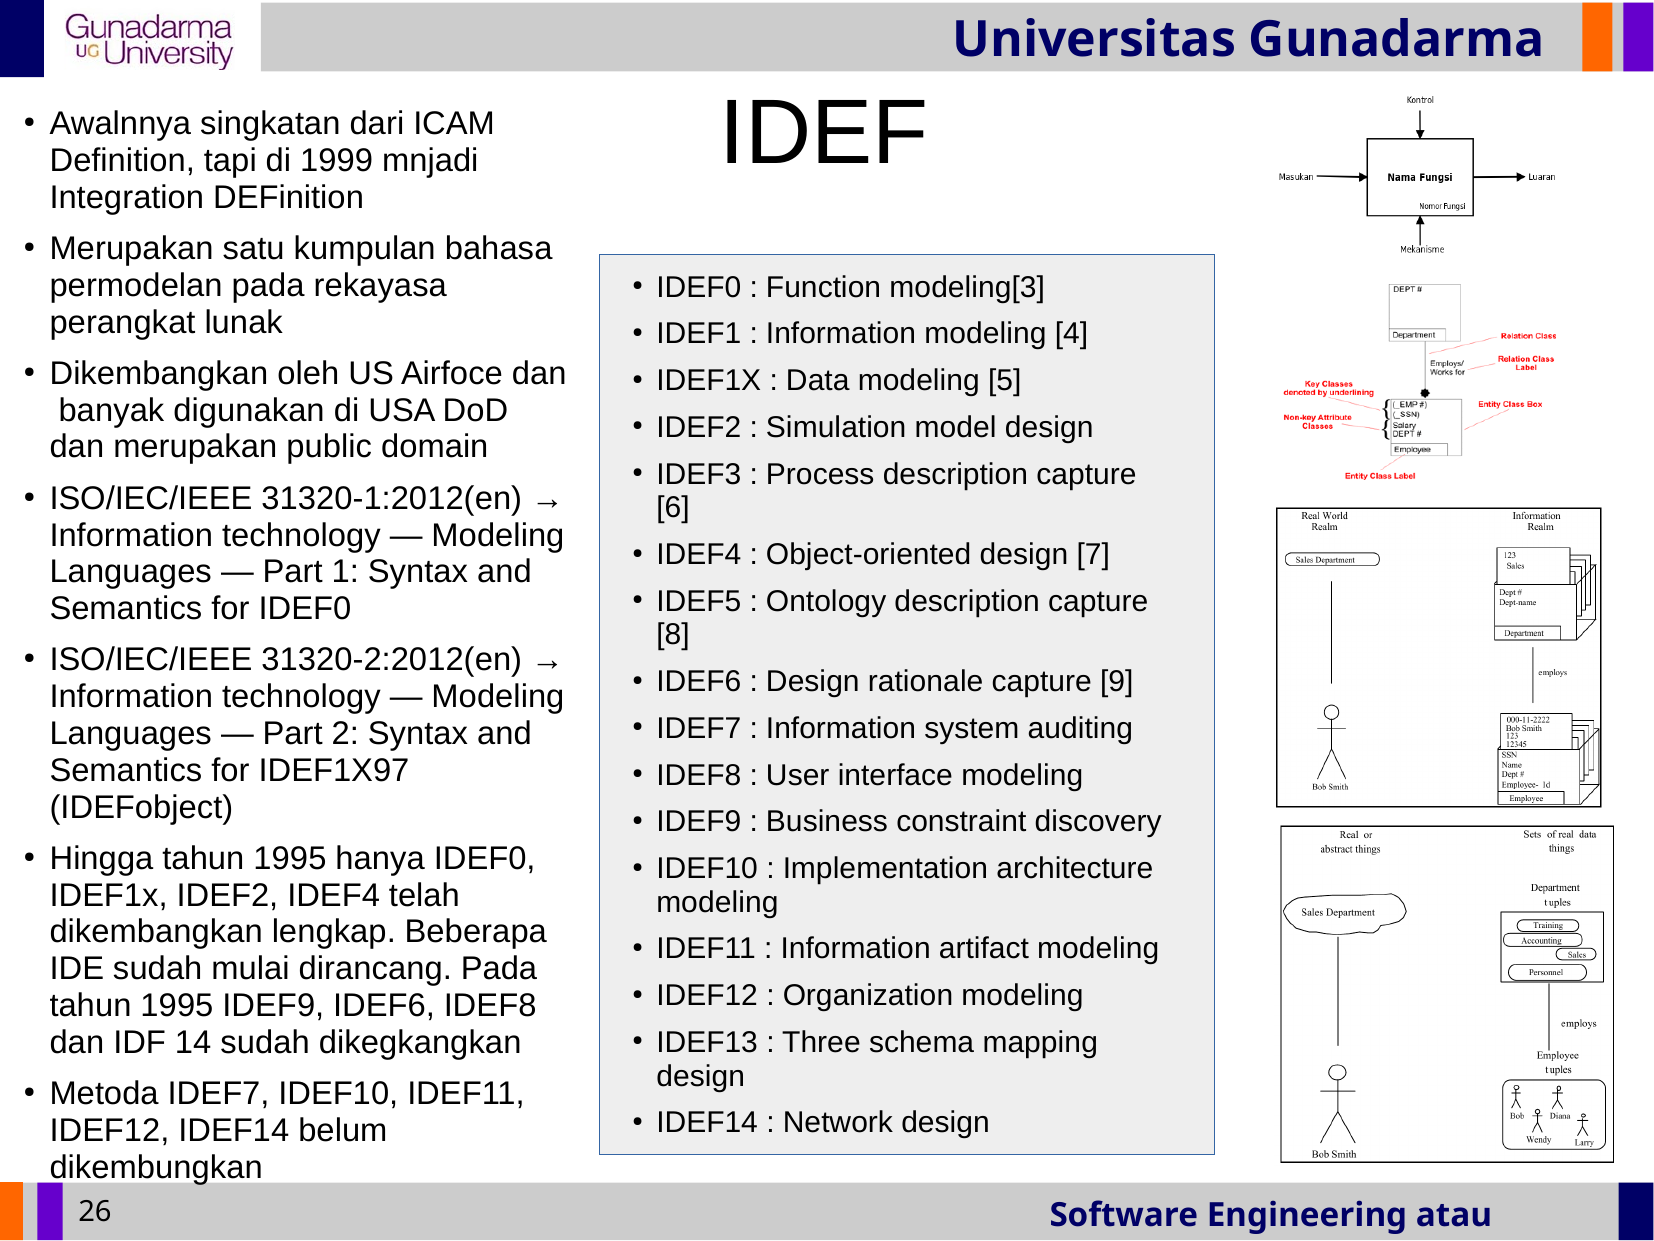

# IDEF
Awalnnya singkatan dari ICAM Definition, tapi di 1999 mnjadi Integration DEFinition
Merupakan satu kumpulan bahasa permodelan pada rekayasa perangkat lunak
Dikembangkan oleh US Airfoce dan banyak digunakan di USA DoD dan merupakan public domain
ISO/IEC/IEEE 31320-1:2012(en) → Information technology — Modeling Languages — Part 1: Syntax and Semantics for IDEF0
ISO/IEC/IEEE 31320-2:2012(en) → Information technology — Modeling Languages — Part 2: Syntax and Semantics for IDEF1X97 (IDEFobject)
Hingga tahun 1995 hanya IDEF0, IDEF1x, IDEF2, IDEF4 telah dikembangkan lengkap. Beberapa IDE sudah mulai dirancang. Pada tahun 1995 IDEF9, IDEF6, IDEF8 dan IDF 14 sudah dikegkangkan
Metoda IDEF7, IDEF10, IDEF11, IDEF12, IDEF14 belum dikembungkan
IDEF0 : Function modeling[3]
IDEF1 : Information modeling [4]
IDEF1X : Data modeling [5]
IDEF2 : Simulation model design
IDEF3 : Process description capture [6]
IDEF4 : Object-oriented design [7]
IDEF5 : Ontology description capture [8]
IDEF6 : Design rationale capture [9]
IDEF7 : Information system auditing
IDEF8 : User interface modeling
IDEF9 : Business constraint discovery
IDEF10 : Implementation architecture modeling
IDEF11 : Information artifact modeling
IDEF12 : Organization modeling
IDEF13 : Three schema mapping design
IDEF14 : Network design